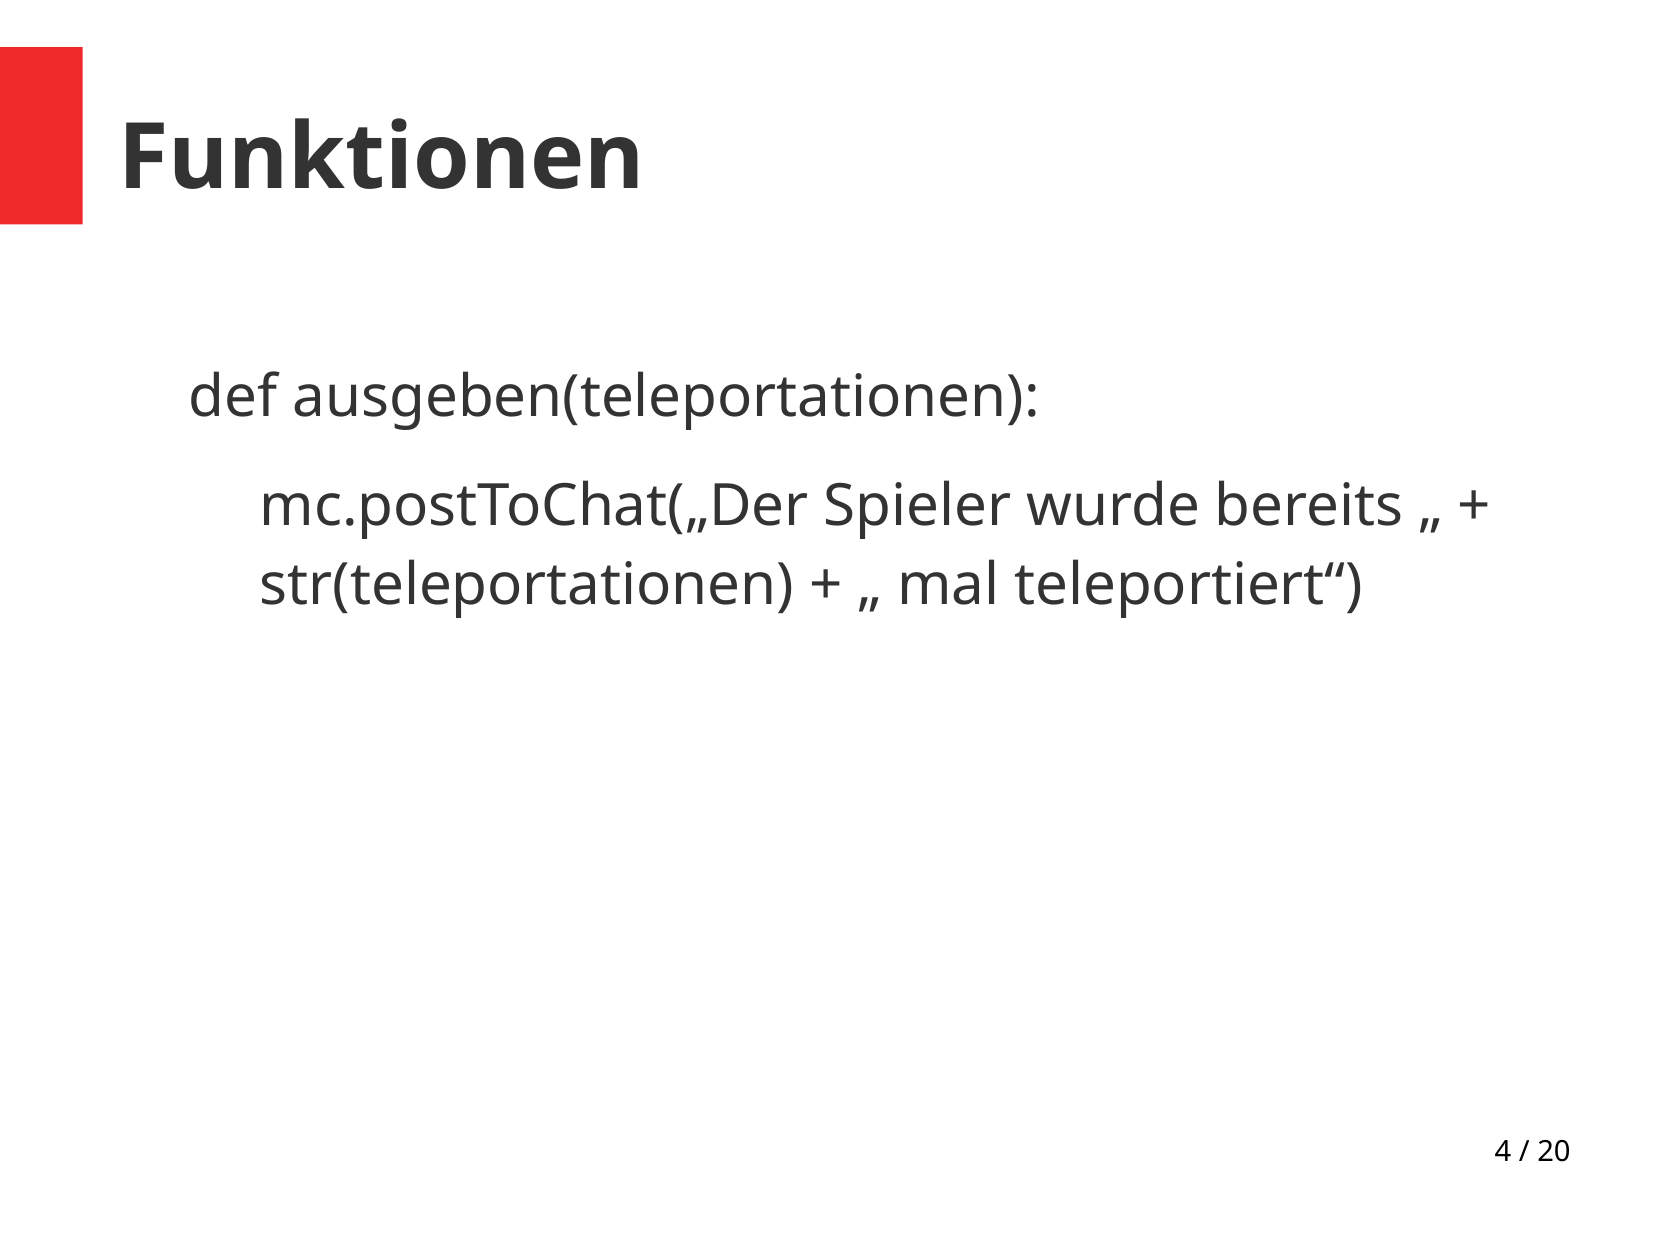

# Funktionen
def ausgeben(teleportationen):
mc.postToChat(„Der Spieler wurde bereits „ + str(teleportationen) + „ mal teleportiert“)
4